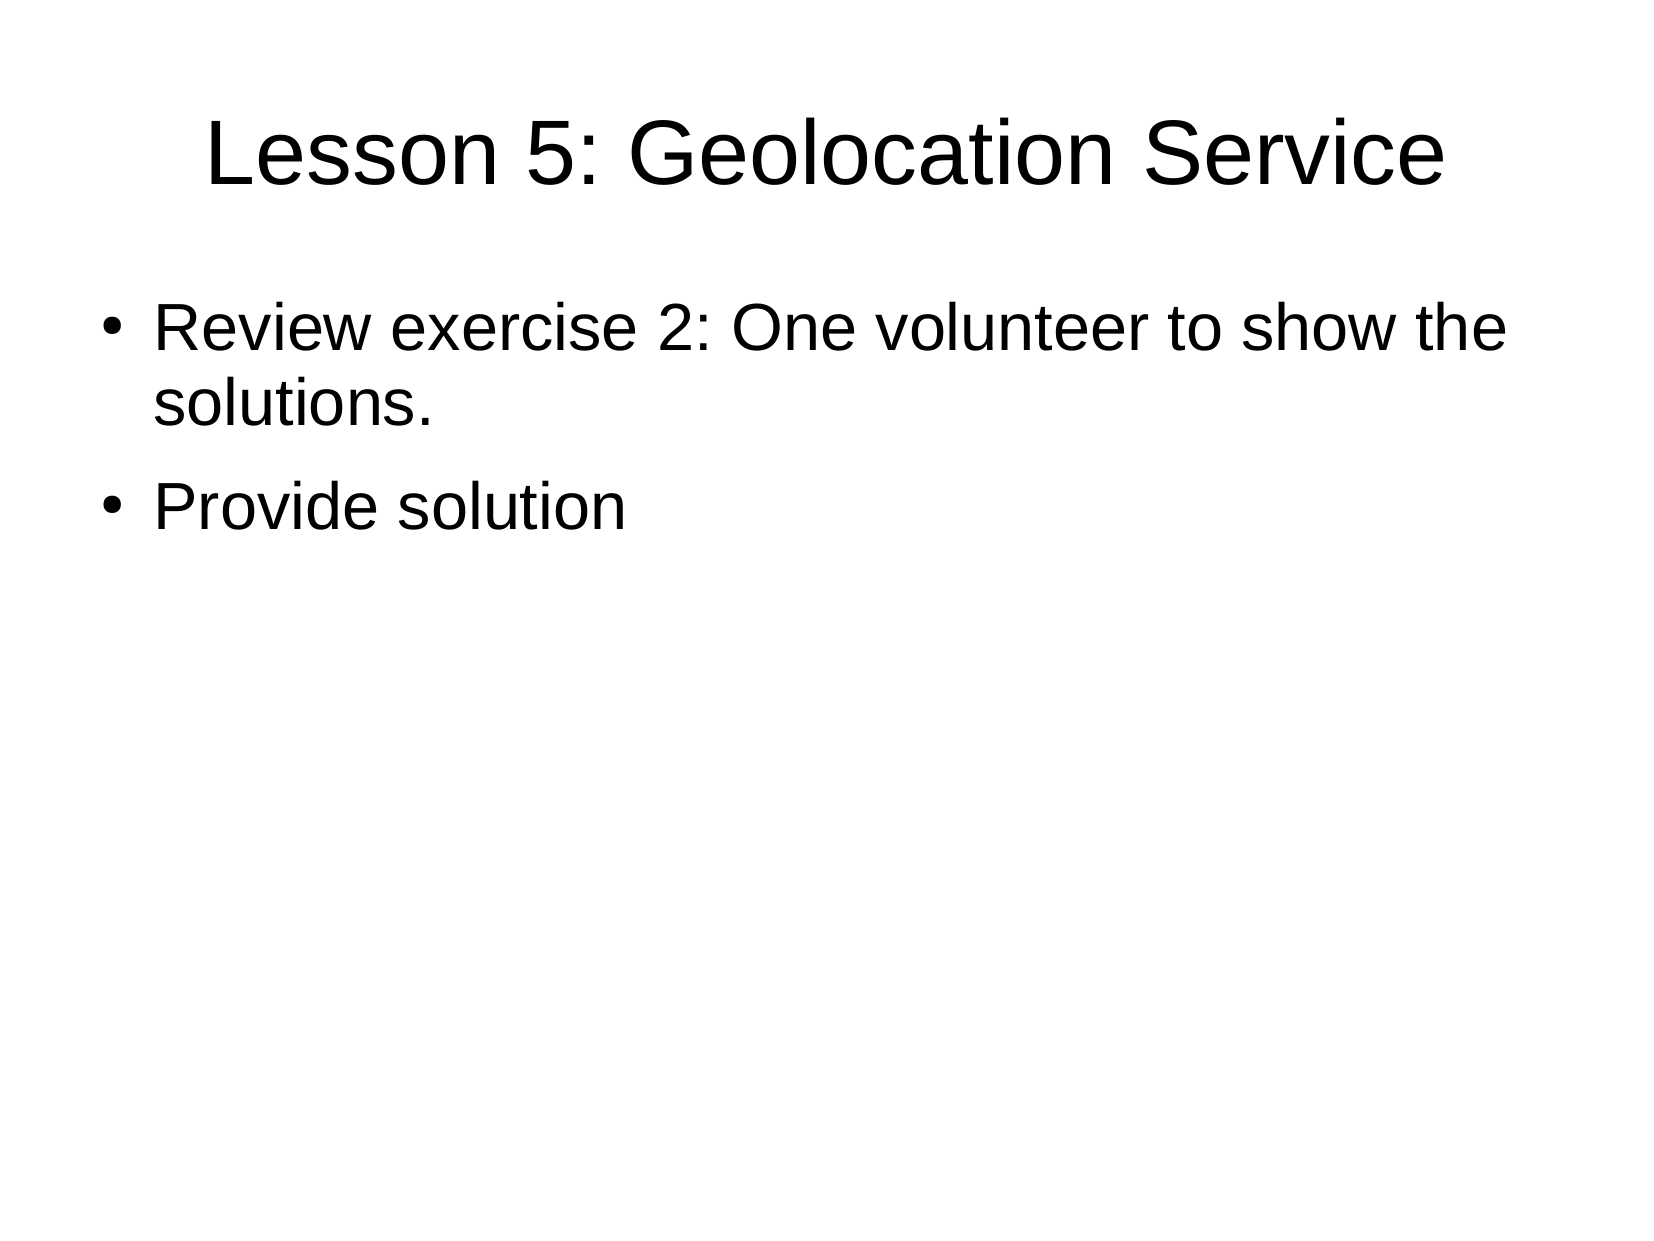

# Lesson 5: Geolocation Service
Review exercise 2: One volunteer to show the solutions.
Provide solution